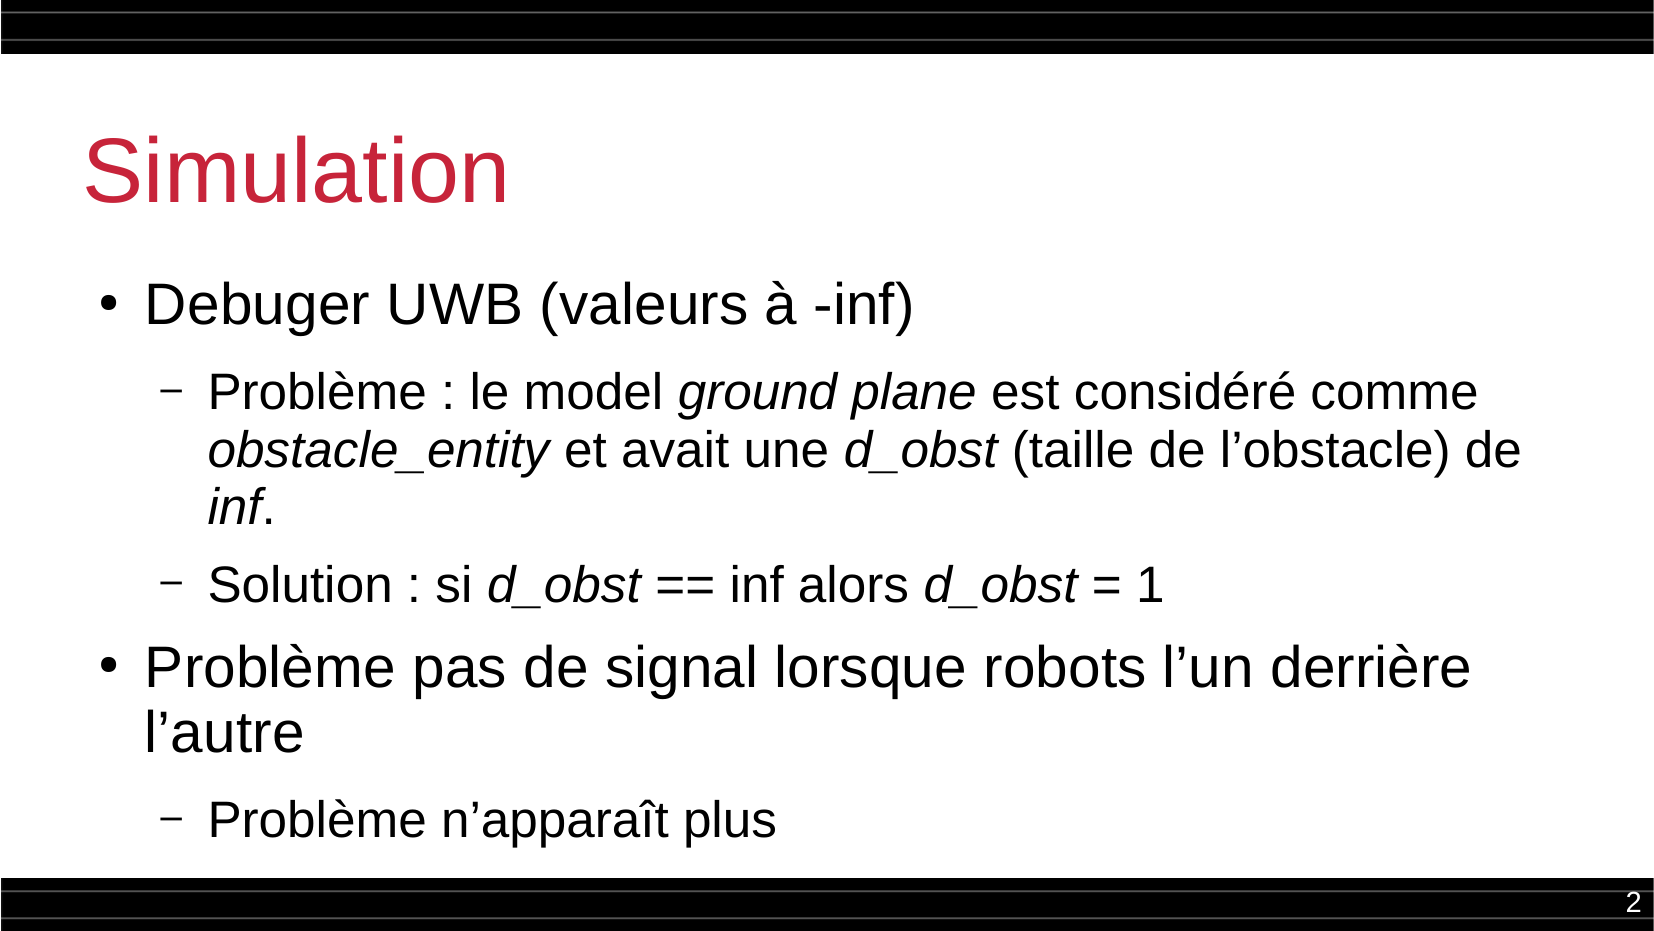

# Simulation
Debuger UWB (valeurs à -inf)
Problème : le model ground plane est considéré comme obstacle_entity et avait une d_obst (taille de l’obstacle) de inf.
Solution : si d_obst == inf alors d_obst = 1
Problème pas de signal lorsque robots l’un derrière l’autre
Problème n’apparaît plus